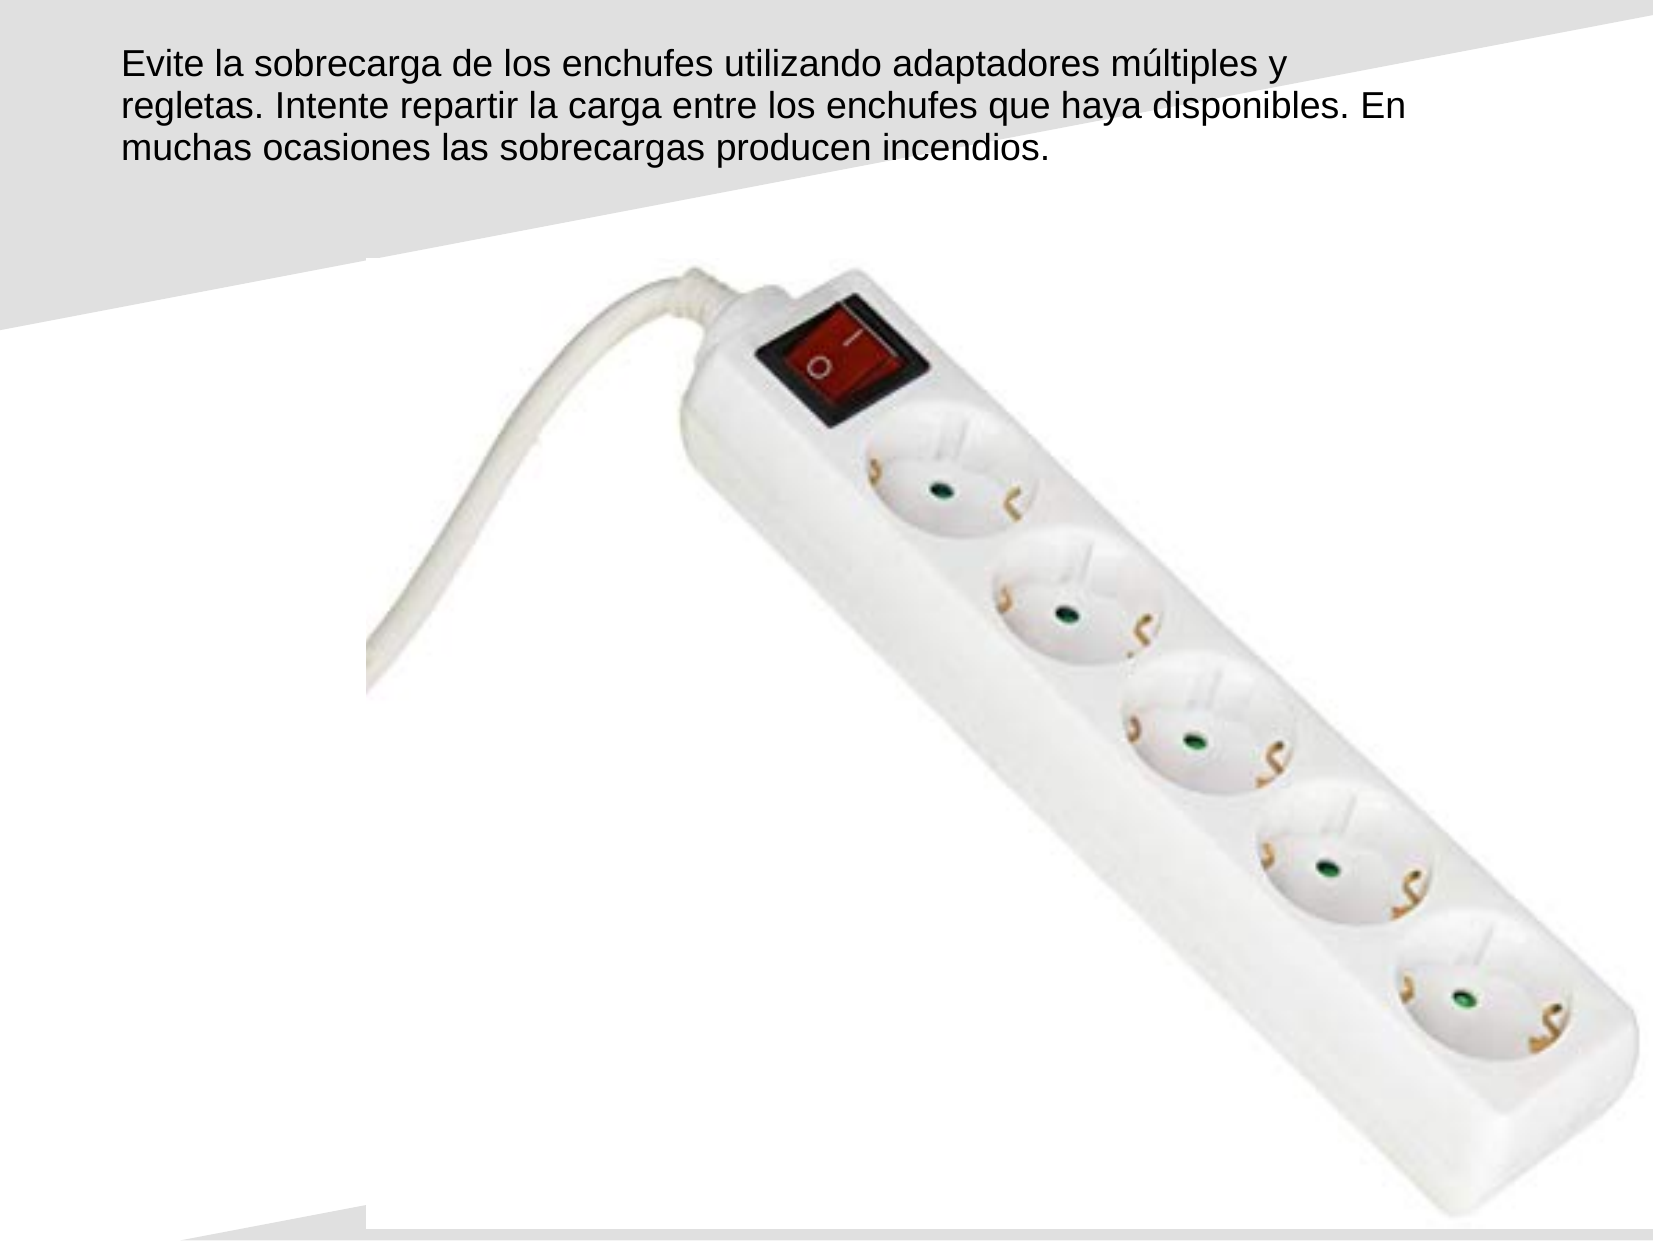

Evite la sobrecarga de los enchufes utilizando adaptadores múltiples y regletas. Intente repartir la carga entre los enchufes que haya disponibles. En muchas ocasiones las sobrecargas producen incendios.
3